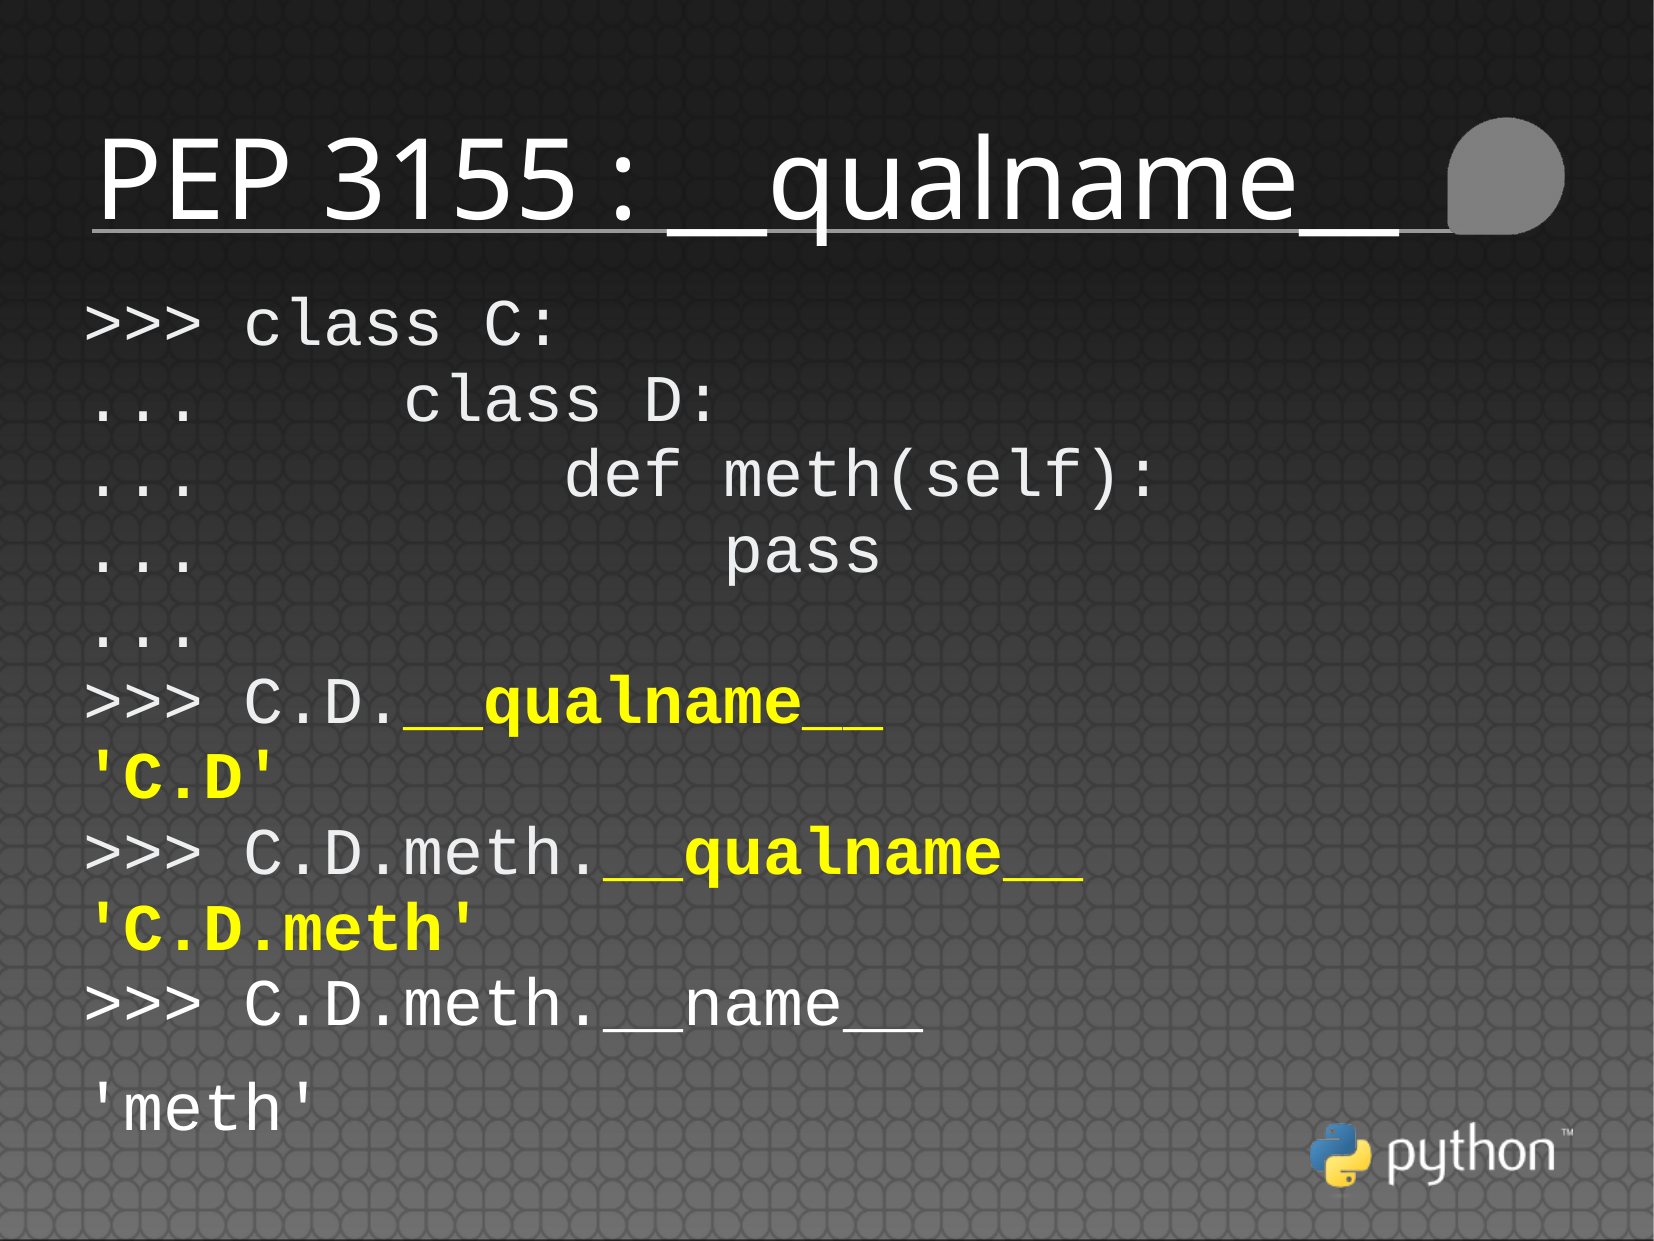

PEP 3155 : __qualname__
# >>> class C: ... class D: ... def meth(self): ... pass ... >>> C.D.__qualname__ 'C.D' >>> C.D.meth.__qualname__ 'C.D.meth' >>> C.D.meth.__name__
'meth'